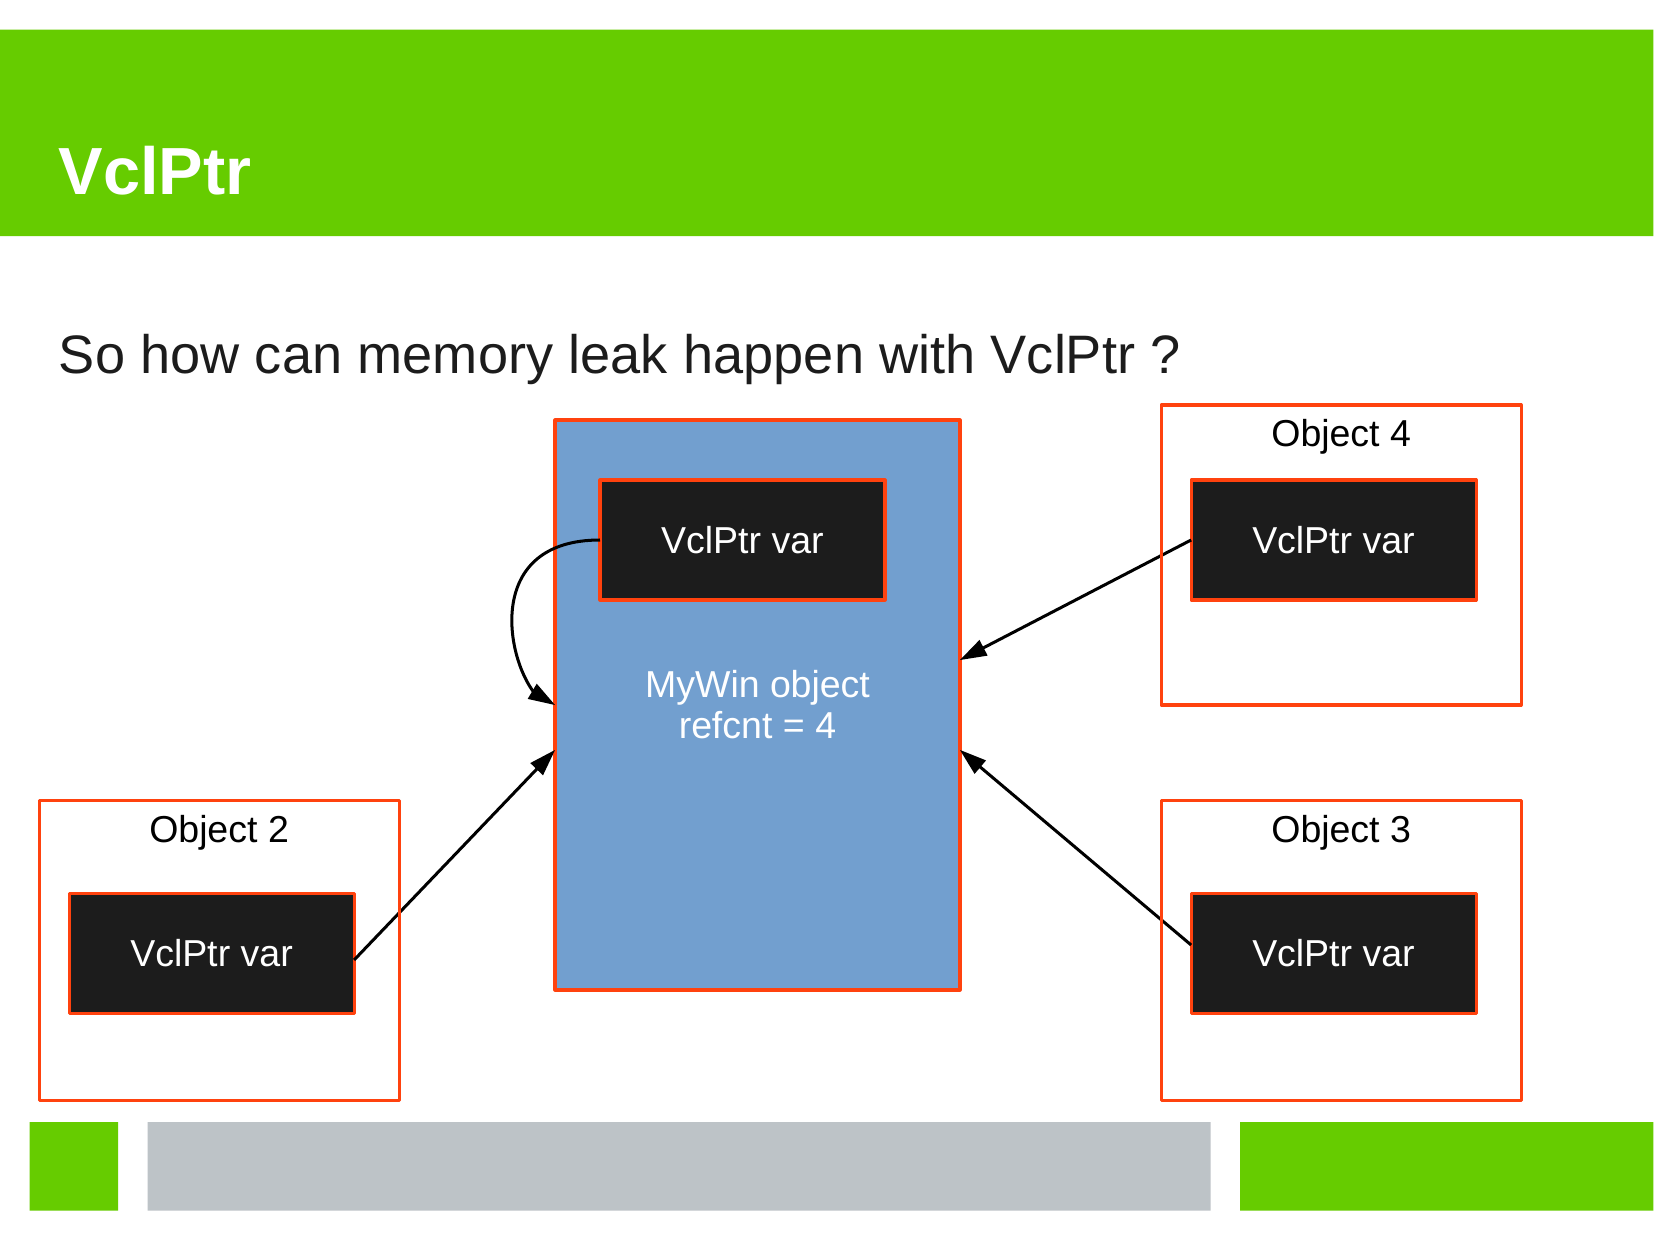

# VclPtr
So how can memory leak happen with VclPtr ?
Object 4
MyWin object
refcnt = 4
VclPtr var
VclPtr var
Object 2
Object 3
VclPtr var
VclPtr var